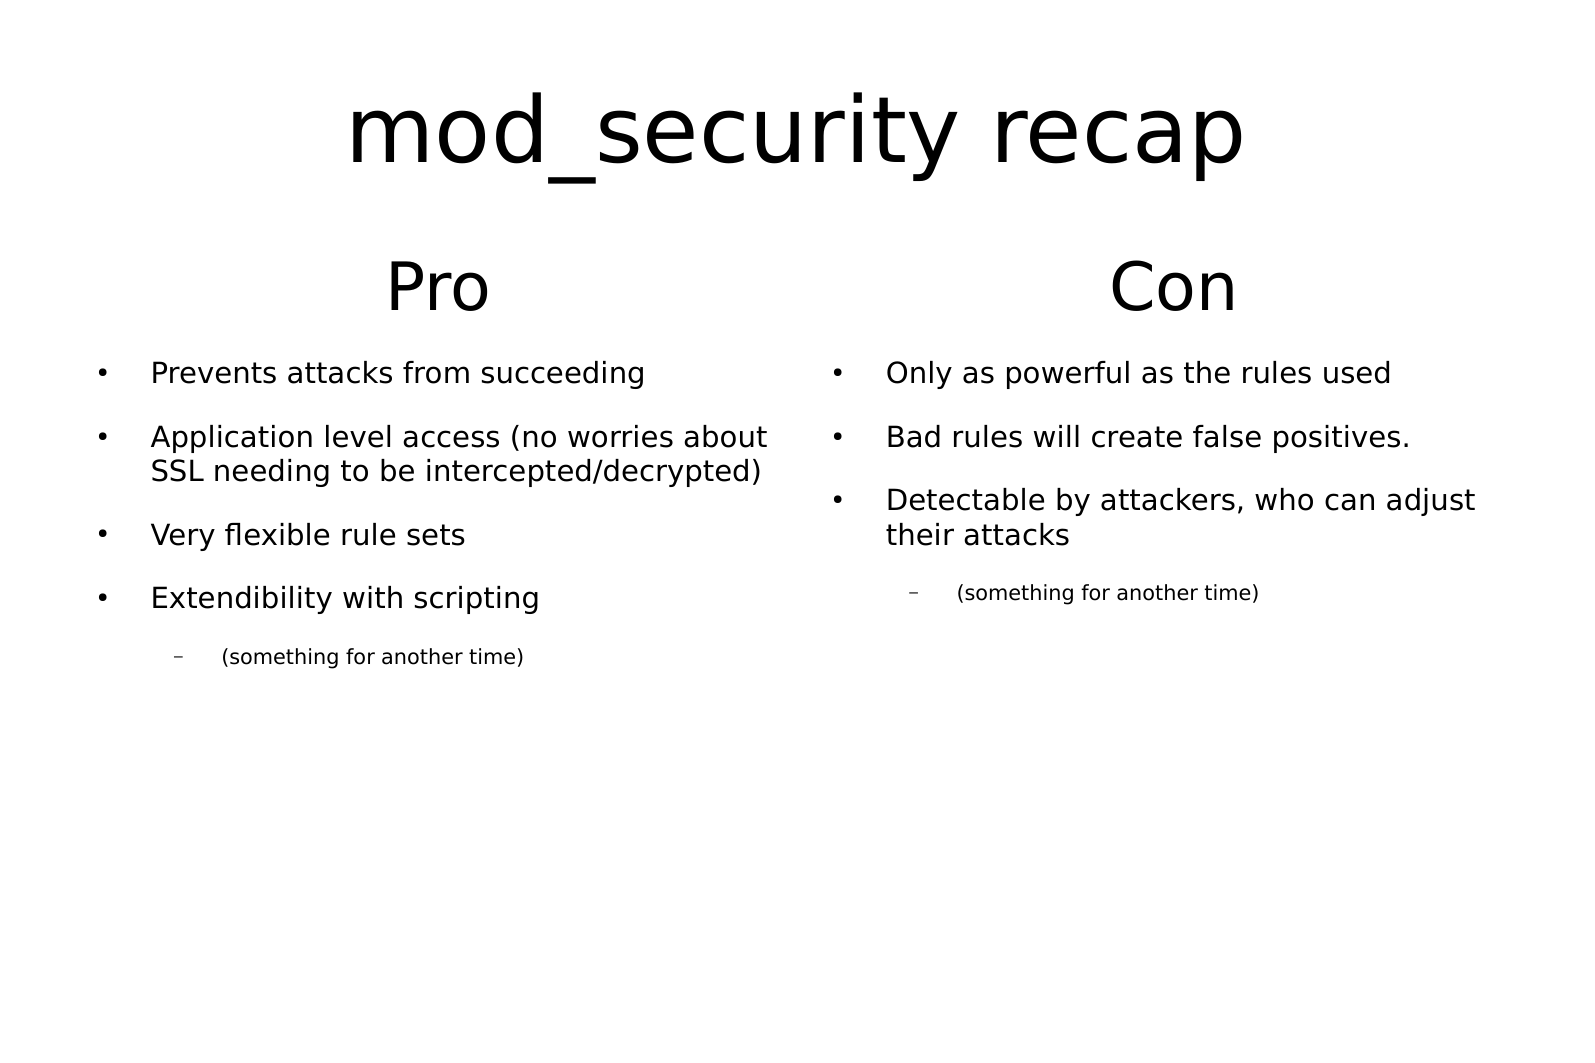

mod_security recap
# Pro
Prevents attacks from succeeding
Application level access (no worries about SSL needing to be intercepted/decrypted)
Very flexible rule sets
Extendibility with scripting
(something for another time)
Con
Only as powerful as the rules used
Bad rules will create false positives.
Detectable by attackers, who can adjust their attacks
(something for another time)